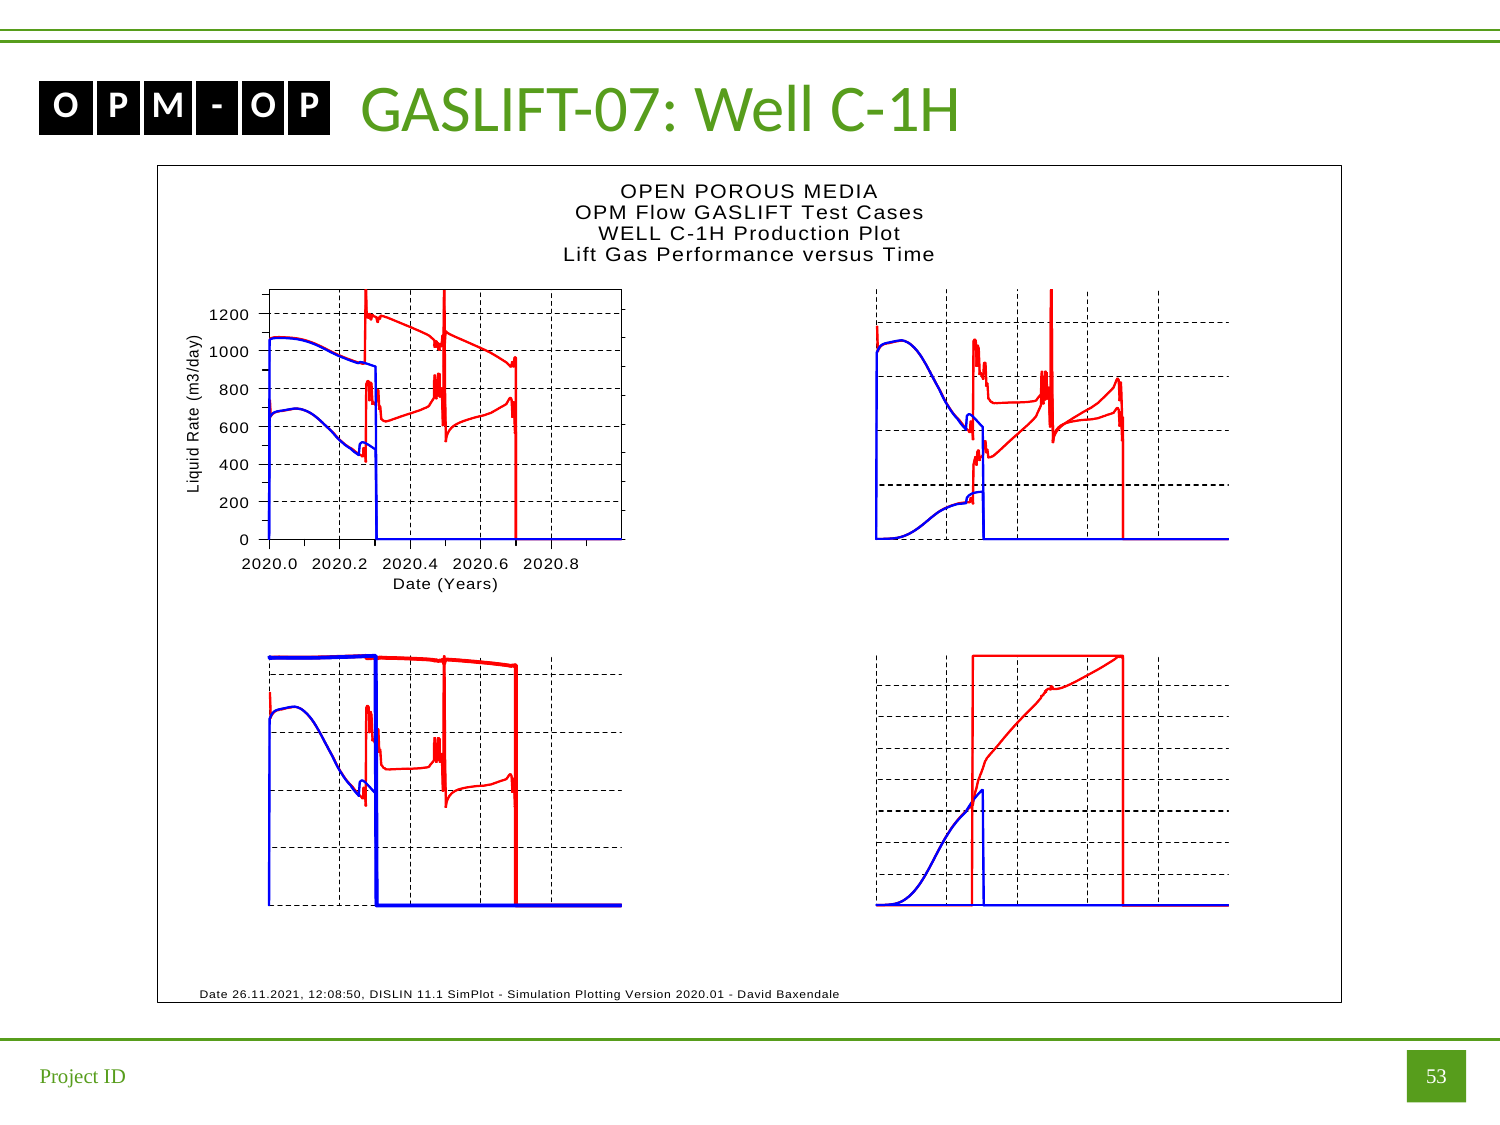

# GASLIFT-07: well C-1H
Project ID
53